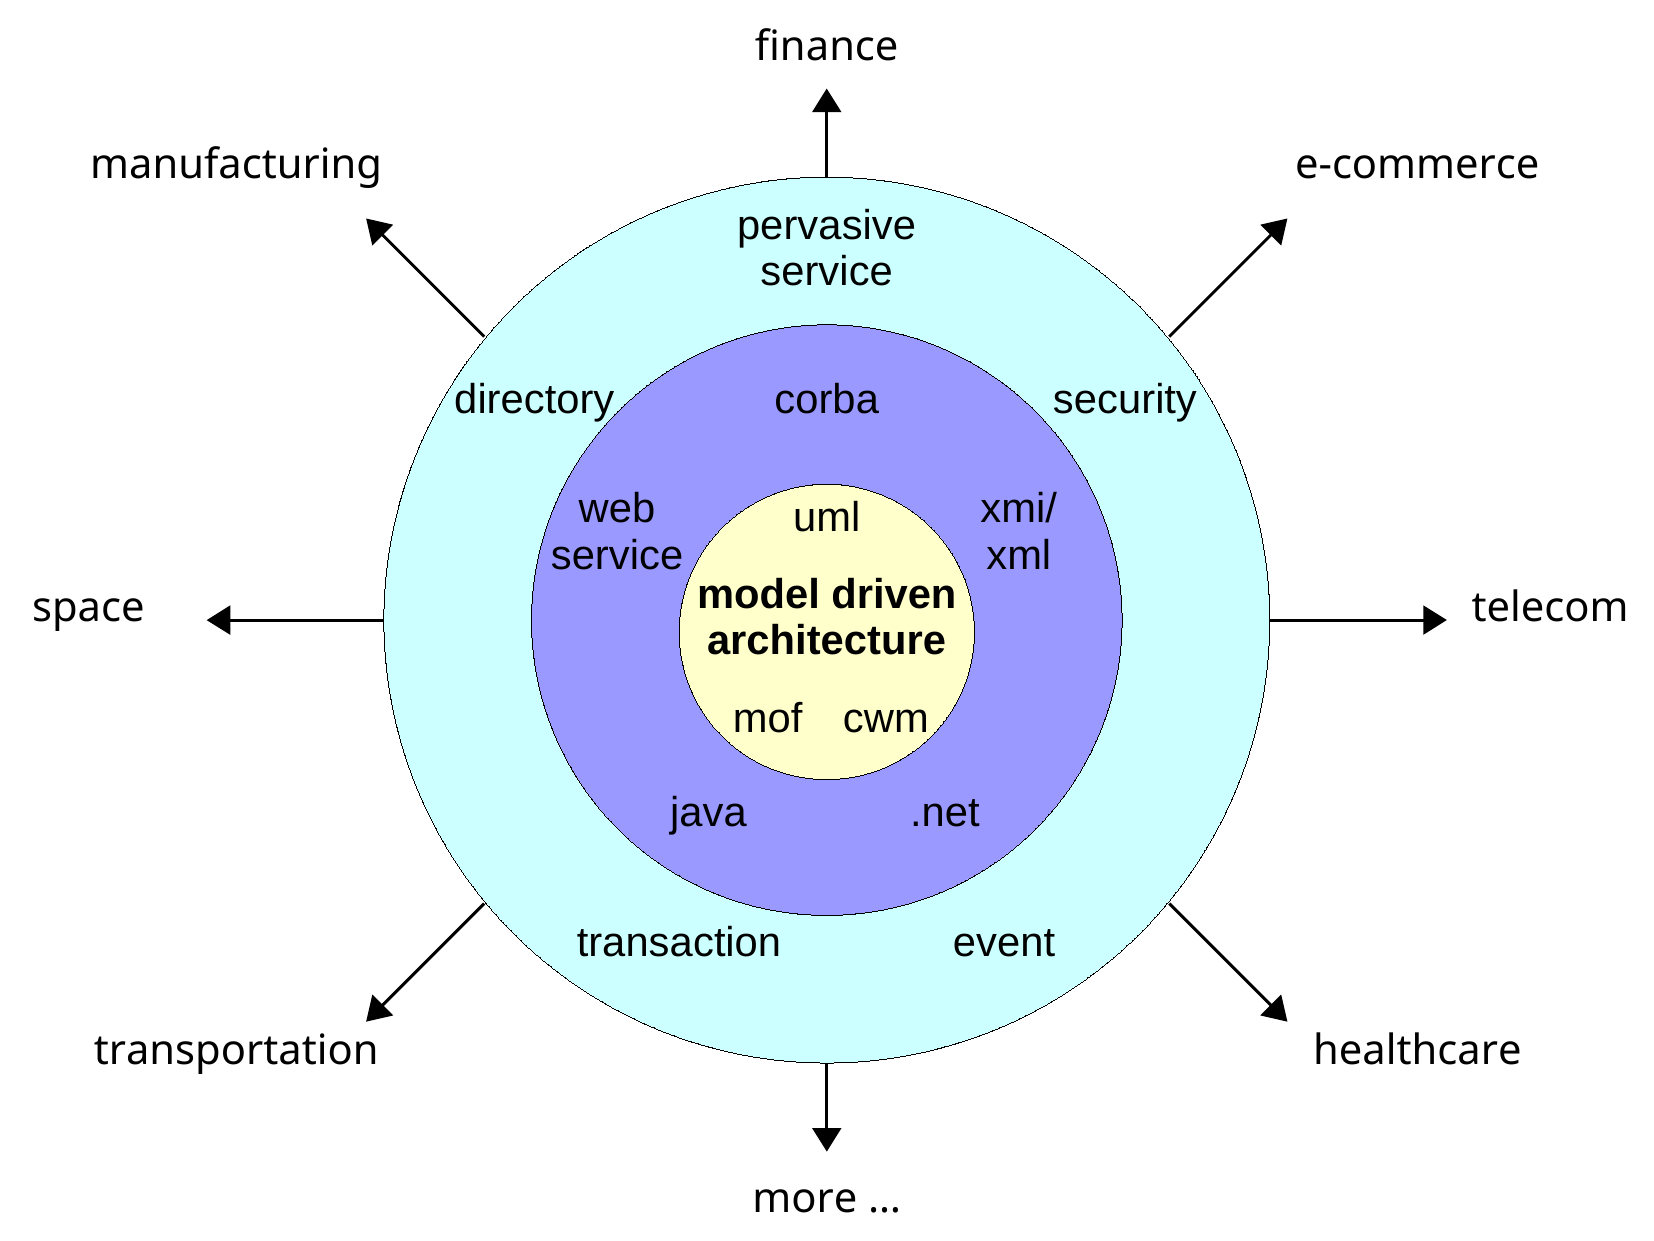

finance
manufacturing
e-commerce
space
telecom
transportation
healthcare
more …
pervasive
service
directory
security
transaction
event
corba
web
service
xmi/
xml
java
.net
uml
model driven
architecture
mof
cwm